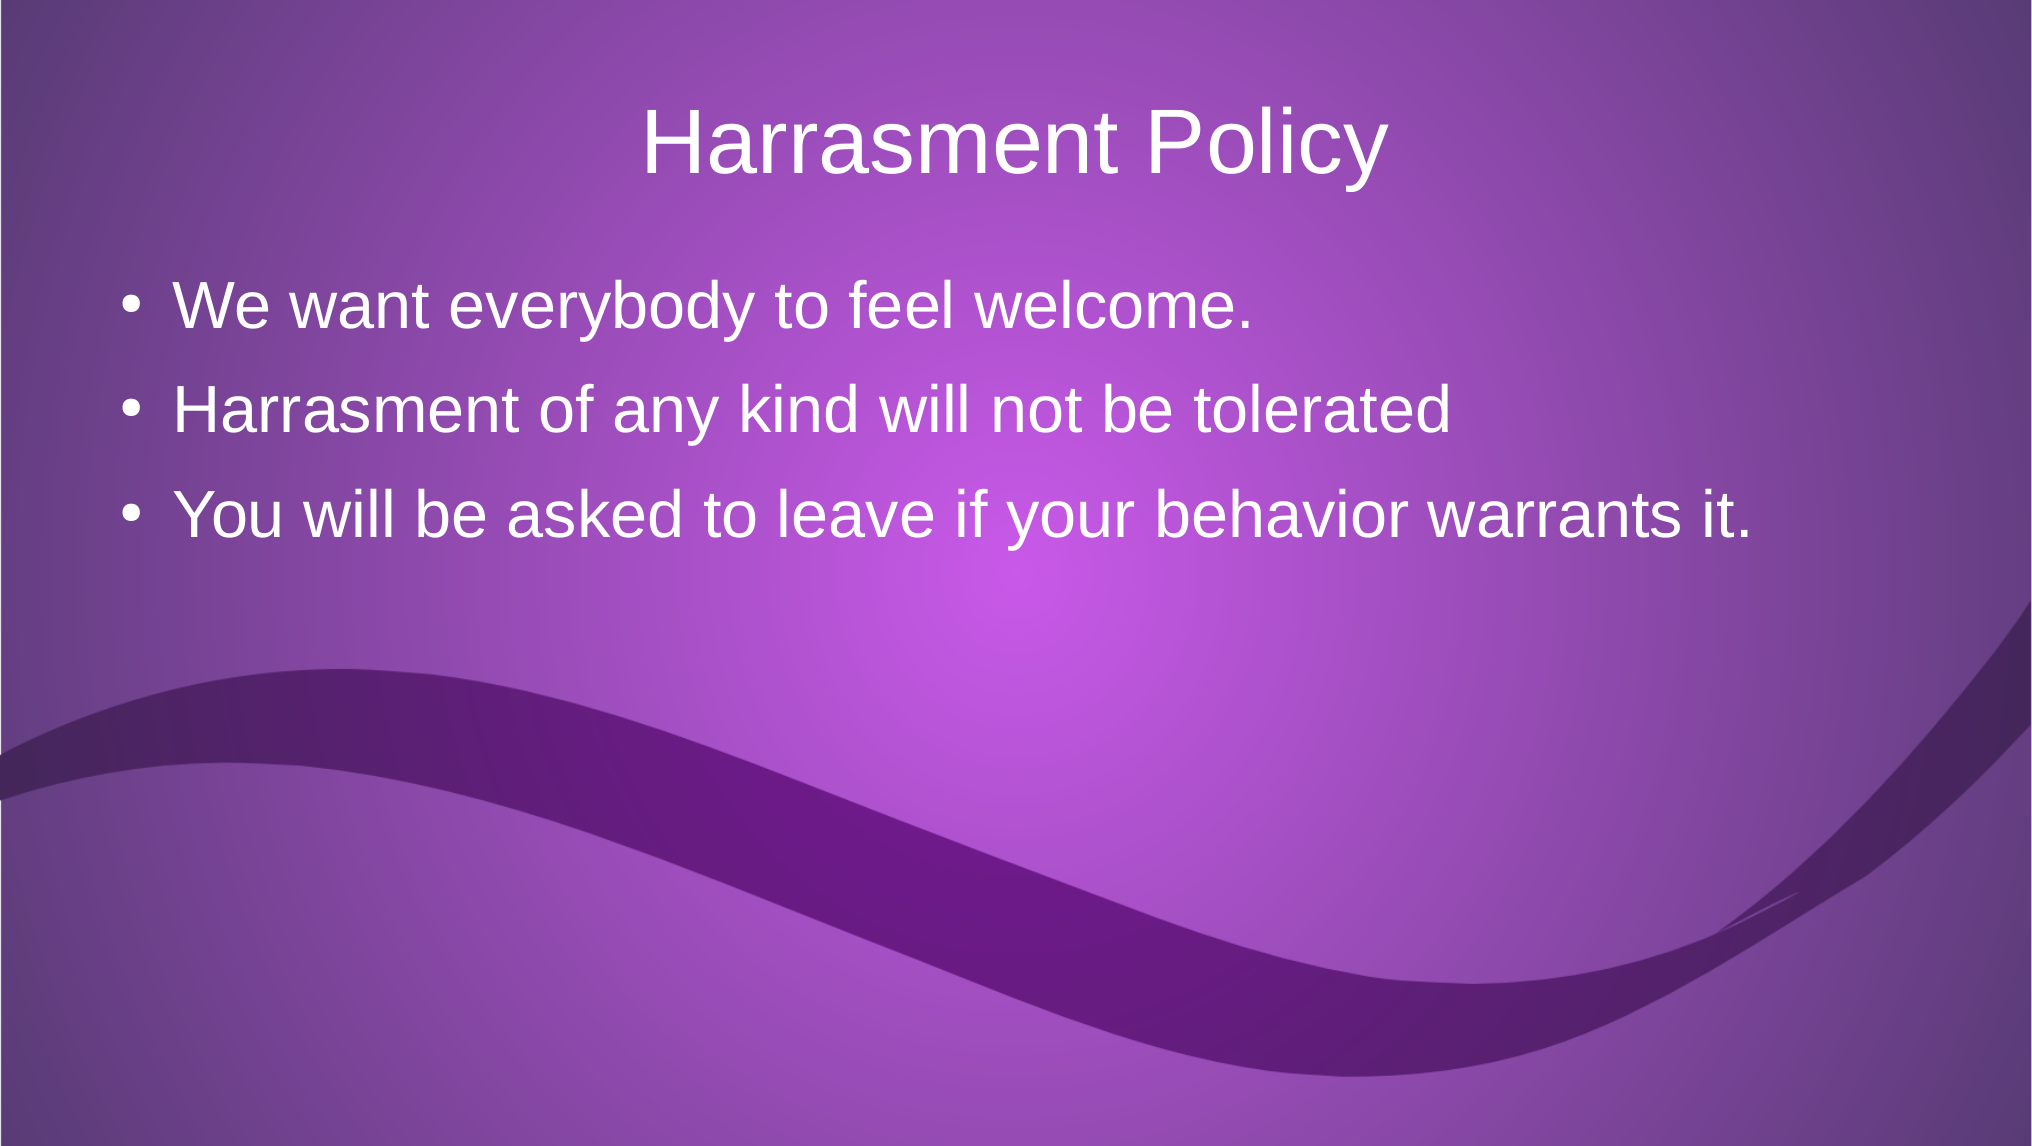

# Harrasment Policy
We want everybody to feel welcome.
Harrasment of any kind will not be tolerated
You will be asked to leave if your behavior warrants it.